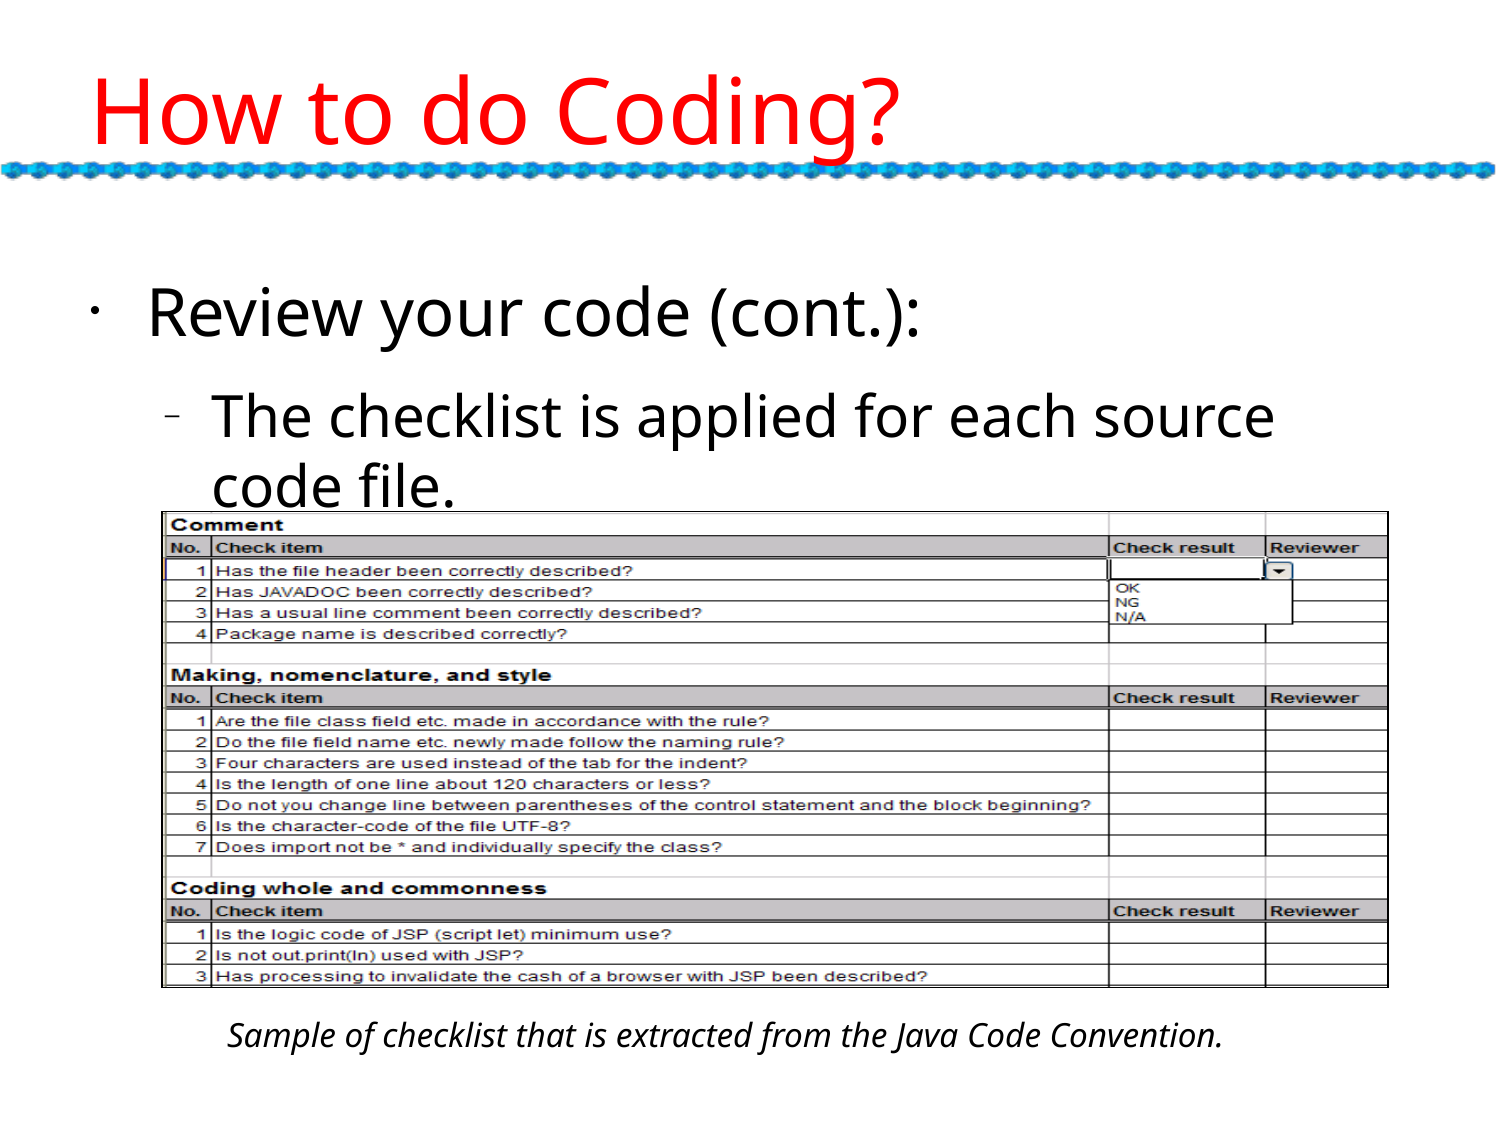

How to do Coding?
# Review your code (cont.):
The checklist is applied for each source code file.
Sample of checklist that is extracted from the Java Code Convention.